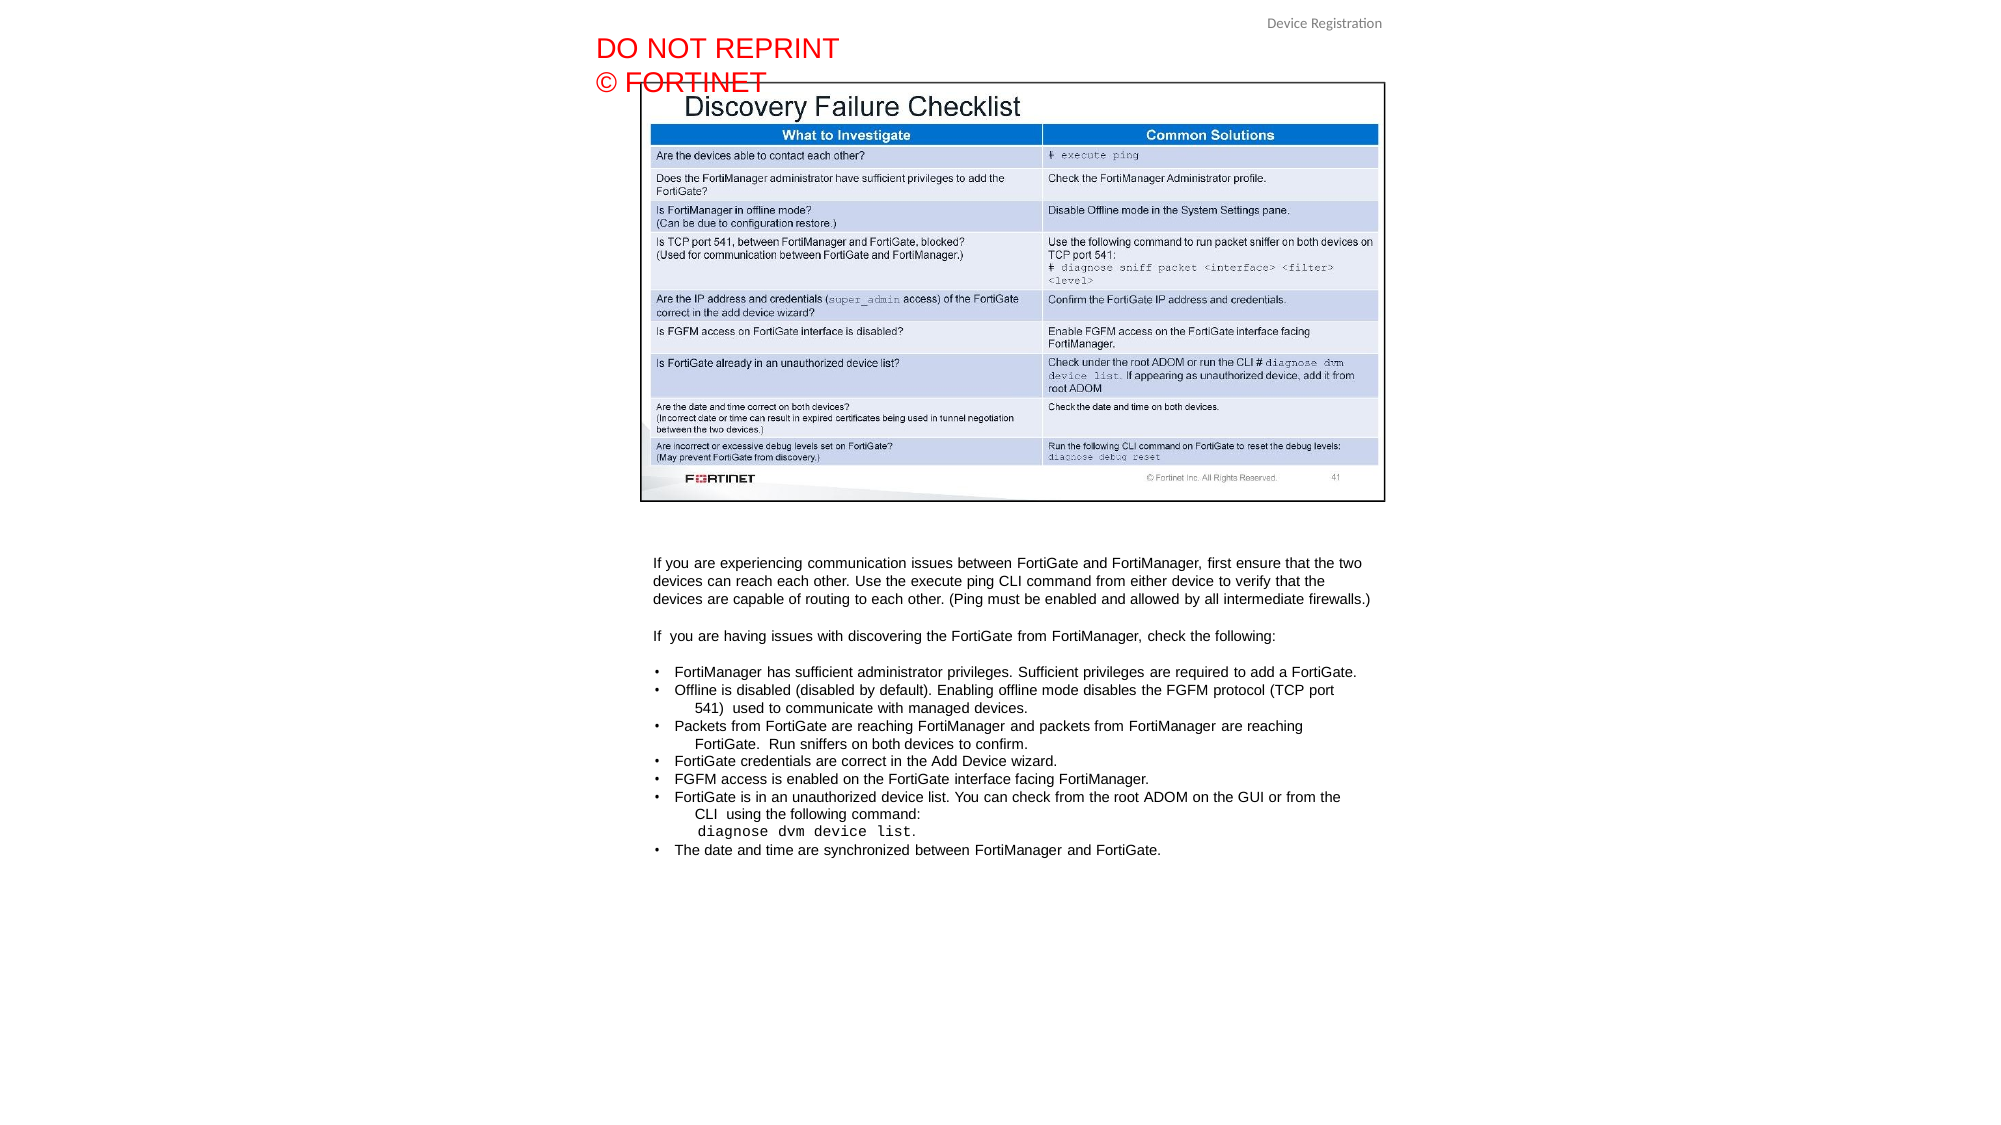

Device Registration
DO NOT REPRINT
© FORTINET
If you are experiencing communication issues between FortiGate and FortiManager, first ensure that the two devices can reach each other. Use the execute ping CLI command from either device to verify that the devices are capable of routing to each other. (Ping must be enabled and allowed by all intermediate firewalls.)
If you are having issues with discovering the FortiGate from FortiManager, check the following:
FortiManager has sufficient administrator privileges. Sufficient privileges are required to add a FortiGate.
Offline is disabled (disabled by default). Enabling offline mode disables the FGFM protocol (TCP port 541) used to communicate with managed devices.
Packets from FortiGate are reaching FortiManager and packets from FortiManager are reaching FortiGate. Run sniffers on both devices to confirm.
FortiGate credentials are correct in the Add Device wizard.
FGFM access is enabled on the FortiGate interface facing FortiManager.
FortiGate is in an unauthorized device list. You can check from the root ADOM on the GUI or from the CLI using the following command:
diagnose dvm device list.
The date and time are synchronized between FortiManager and FortiGate.
FortiManager 6.2 Study Guide